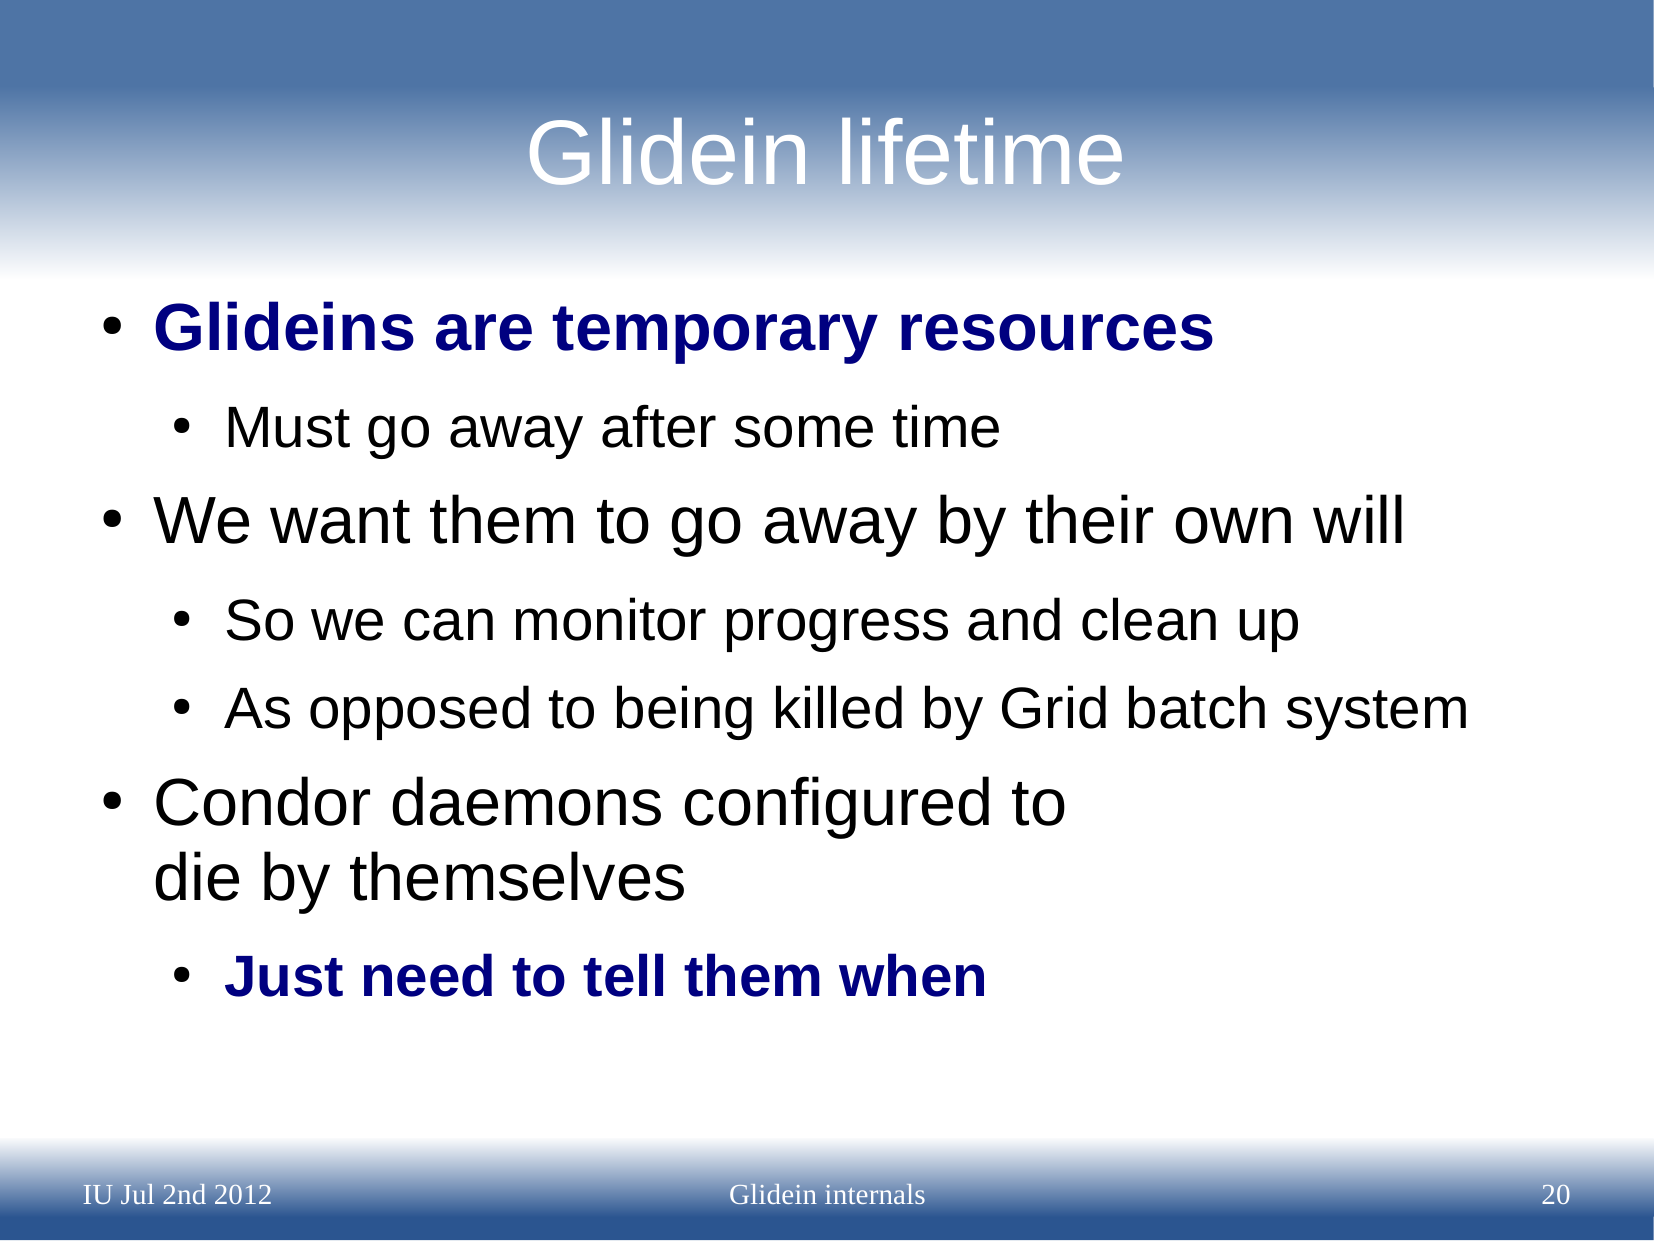

# Glidein lifetime
Glideins are temporary resources
Must go away after some time
We want them to go away by their own will
So we can monitor progress and clean up
As opposed to being killed by Grid batch system
Condor daemons configured to
die by themselves
Just need to tell them when
IU Jul 2nd 2012
Glidein internals
20